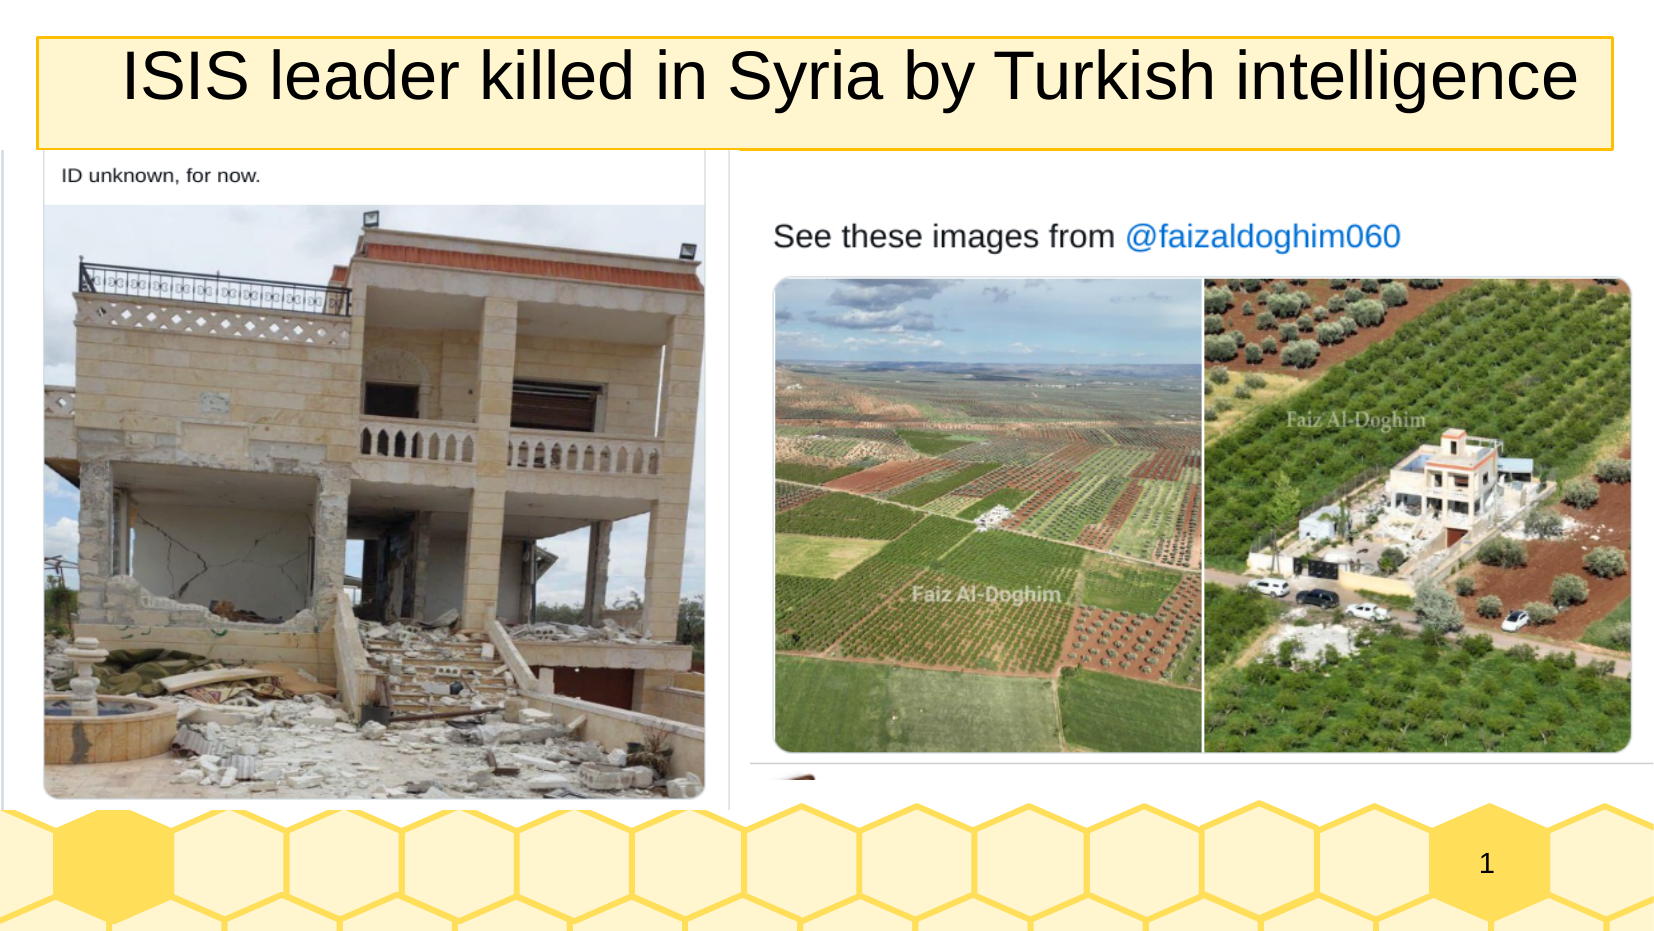

# ISIS leader killed in Syria by Turkish intelligence